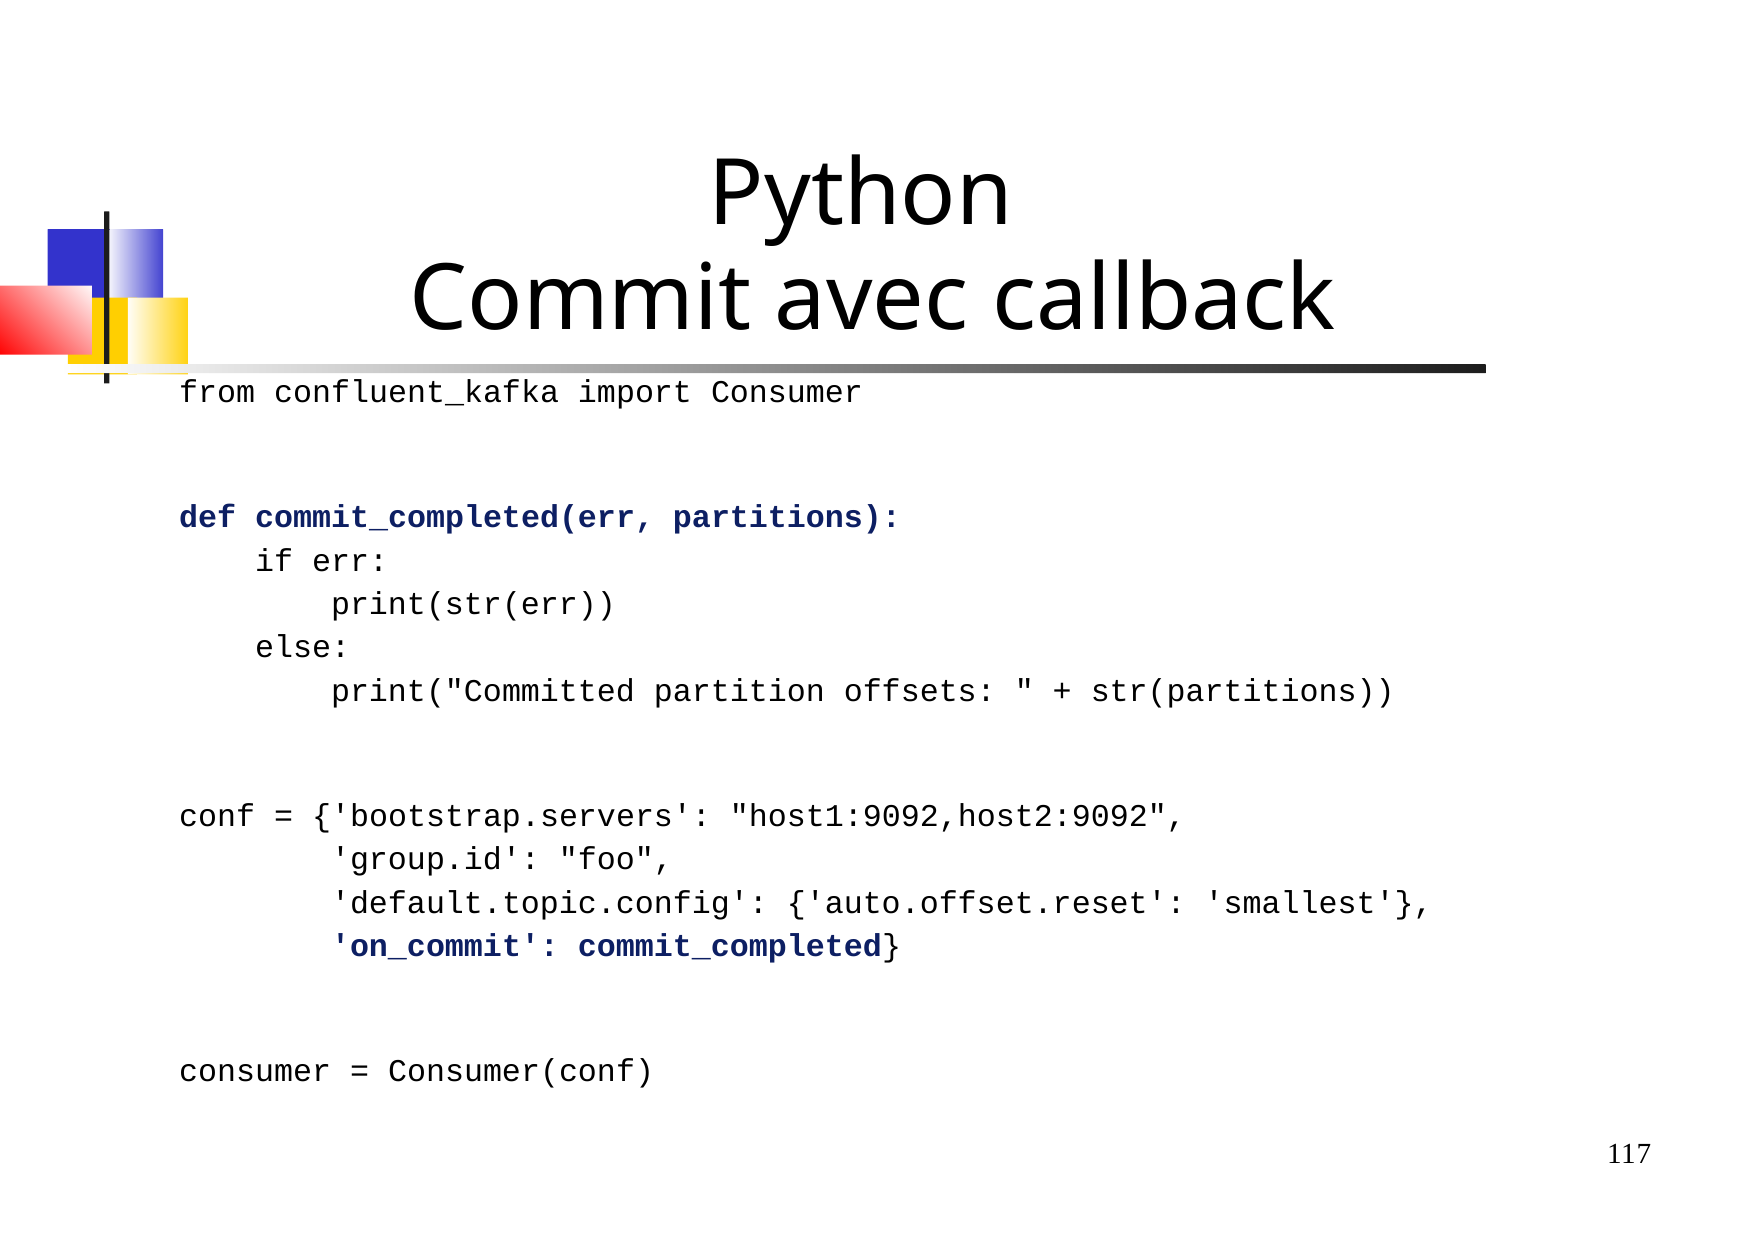

# Python Commit avec callback
from confluent_kafka import Consumer
def commit_completed(err, partitions):
 if err:
 print(str(err))
 else:
 print("Committed partition offsets: " + str(partitions))
conf = {'bootstrap.servers': "host1:9092,host2:9092",
 'group.id': "foo",
 'default.topic.config': {'auto.offset.reset': 'smallest'},
 'on_commit': commit_completed}
consumer = Consumer(conf)